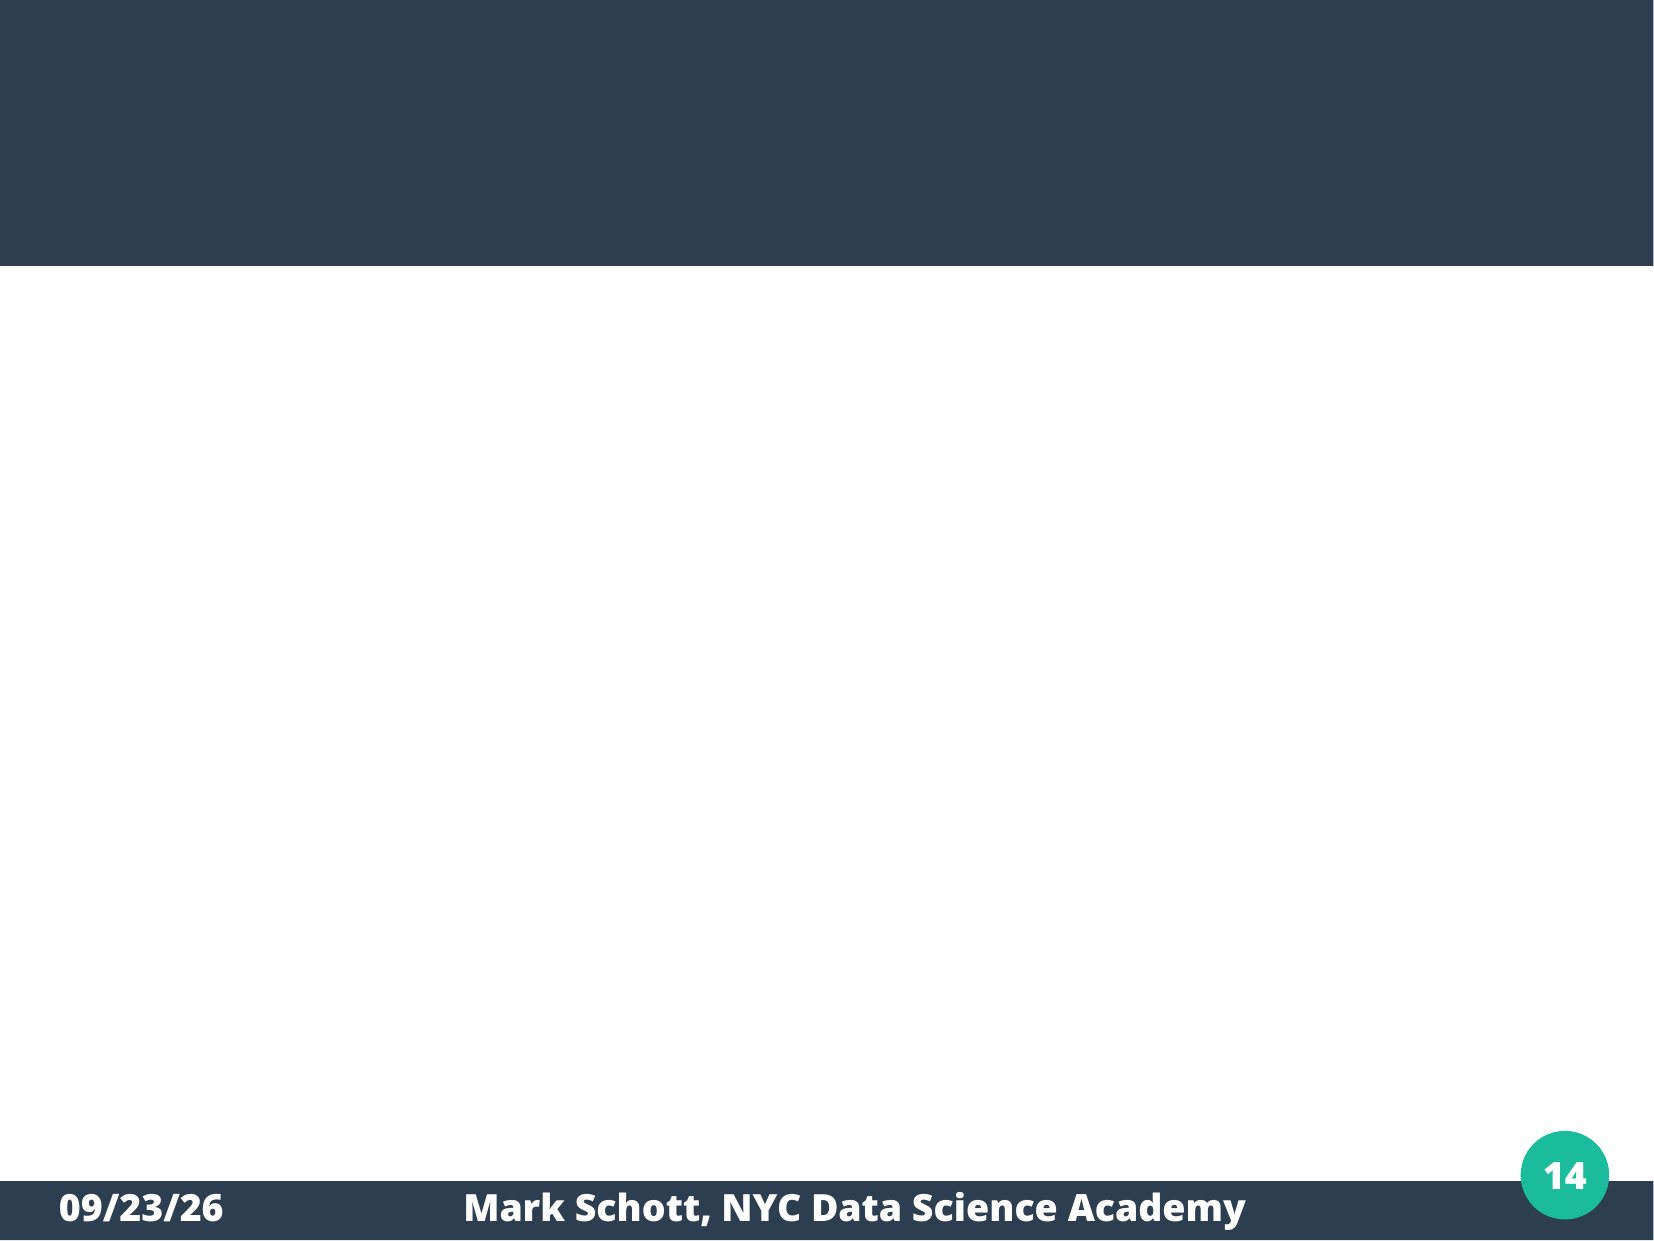

#
14
Mark Schott, NYC Data Science Academy